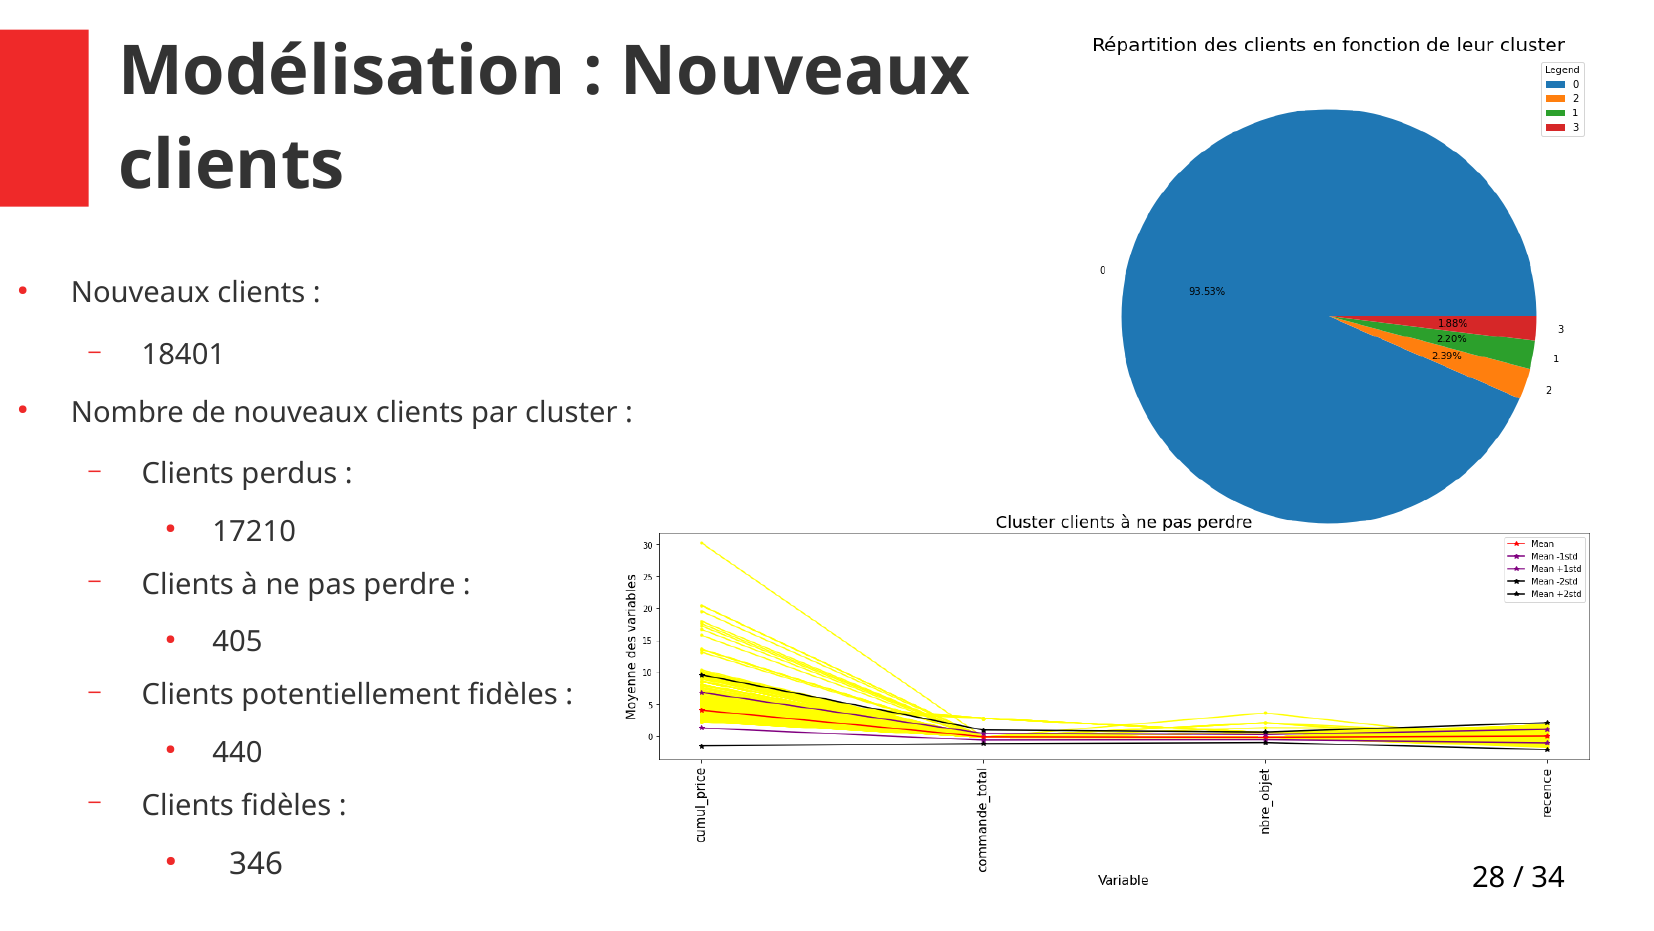

# Modélisation : Nouveaux clients
Nouveaux clients :
18401
Nombre de nouveaux clients par cluster :
Clients perdus :
17210
Clients à ne pas perdre :
405
Clients potentiellement fidèles :
440
Clients fidèles :
 346
28